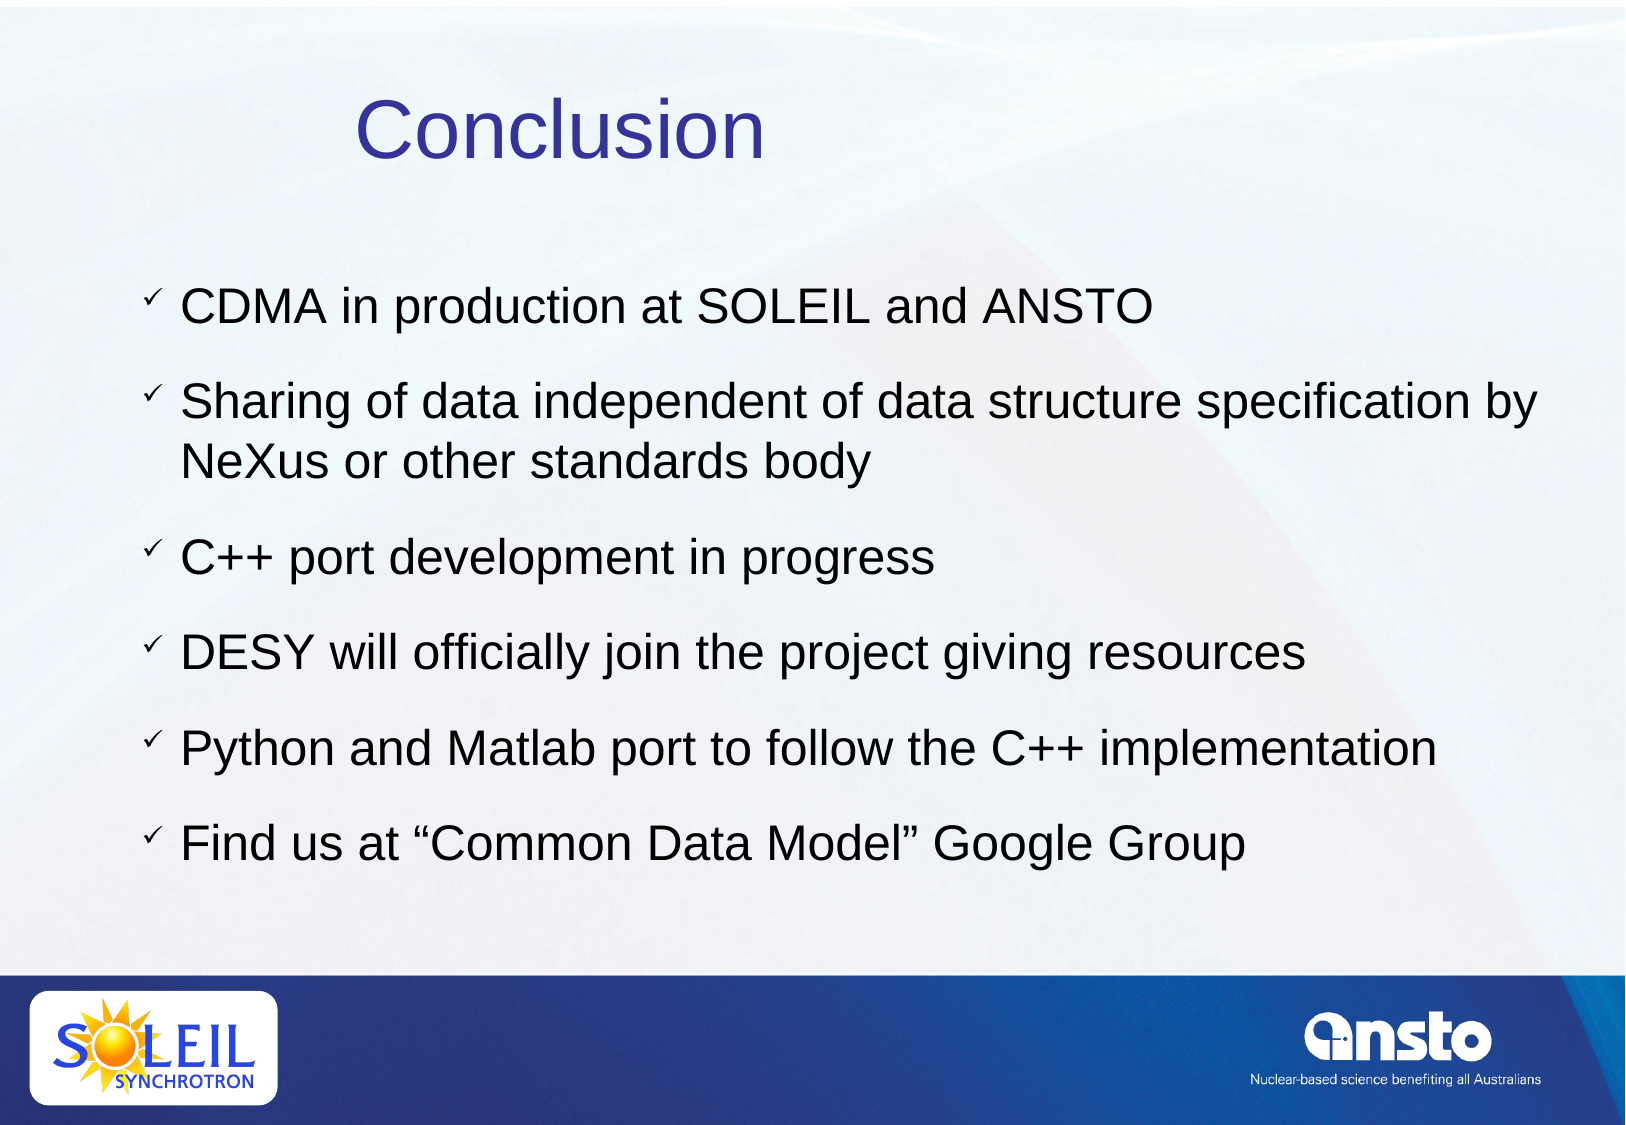

# Conclusion
CDMA in production at SOLEIL and ANSTO
Sharing of data independent of data structure specification by NeXus or other standards body
C++ port development in progress
DESY will officially join the project giving resources
Python and Matlab port to follow the C++ implementation
Find us at “Common Data Model” Google Group